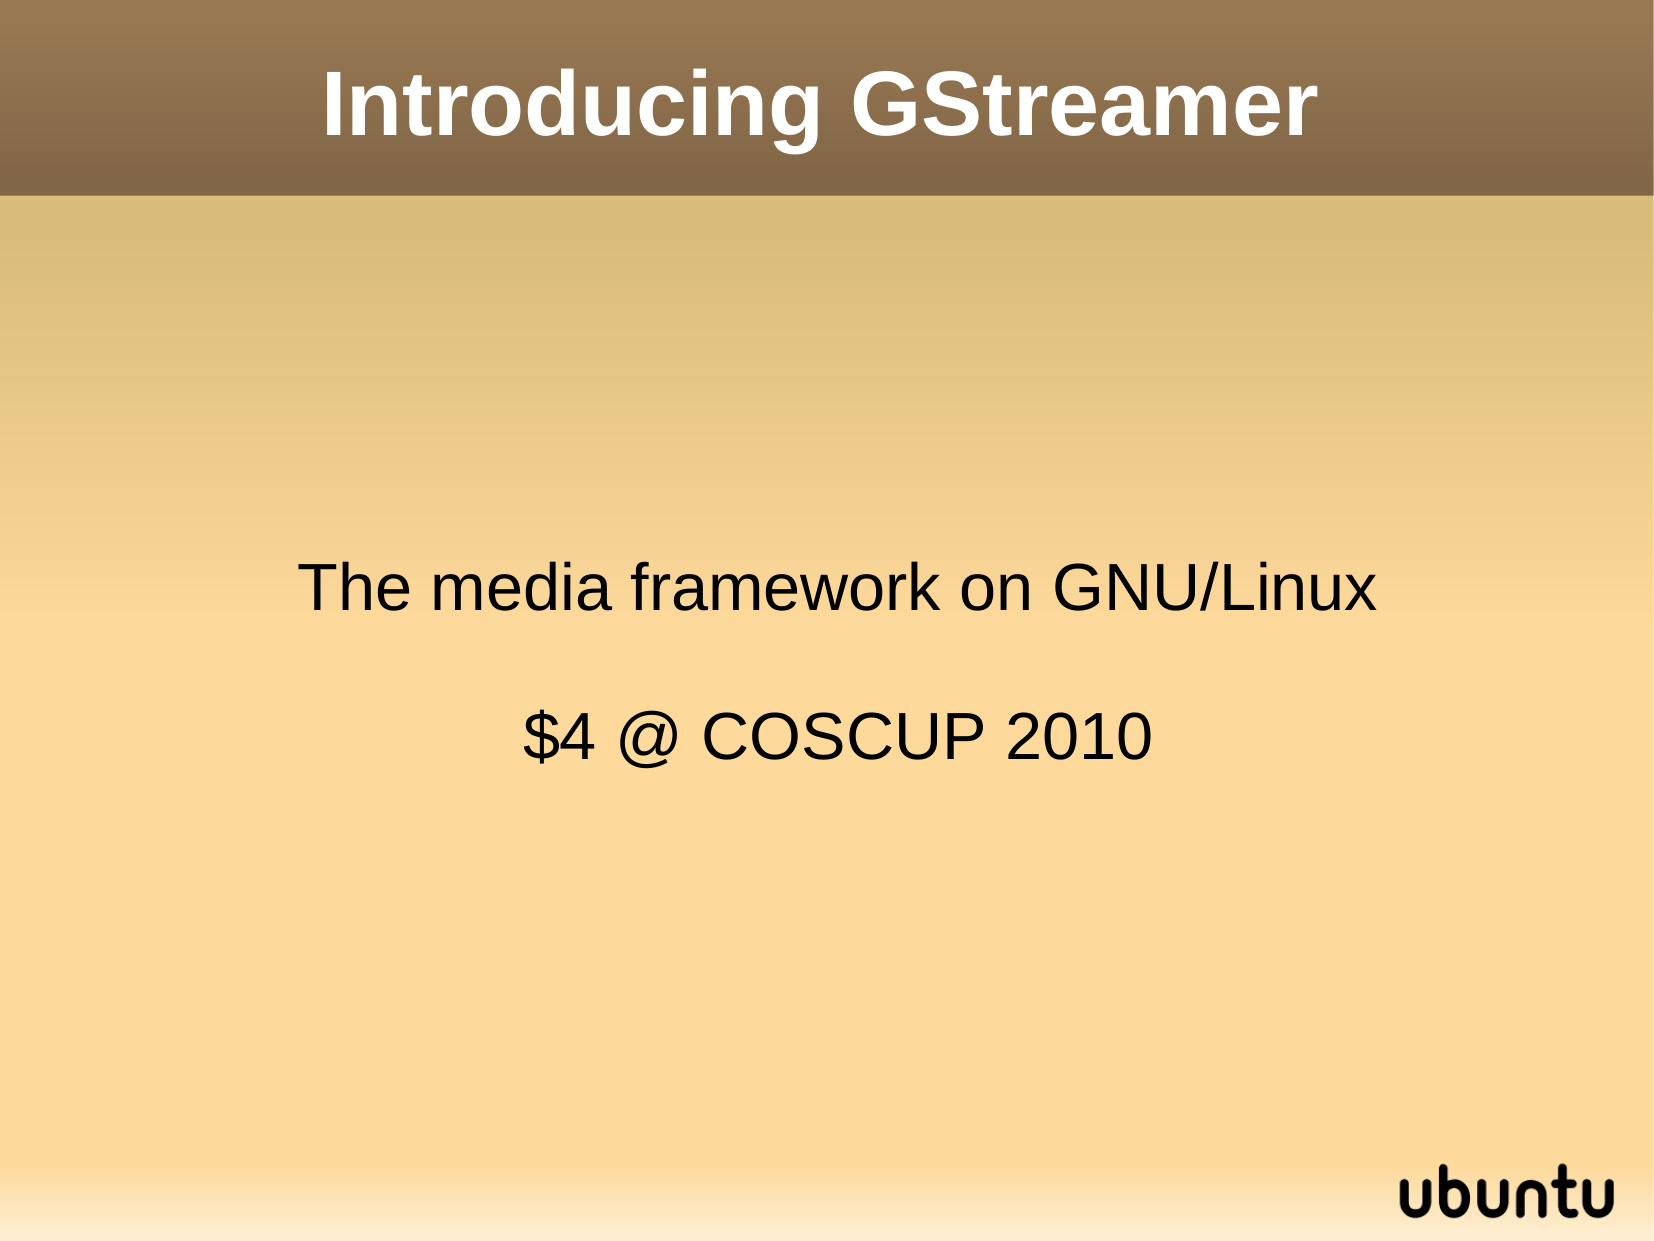

# Introducing GStreamer
The media framework on GNU/Linux
$4 @ COSCUP 2010